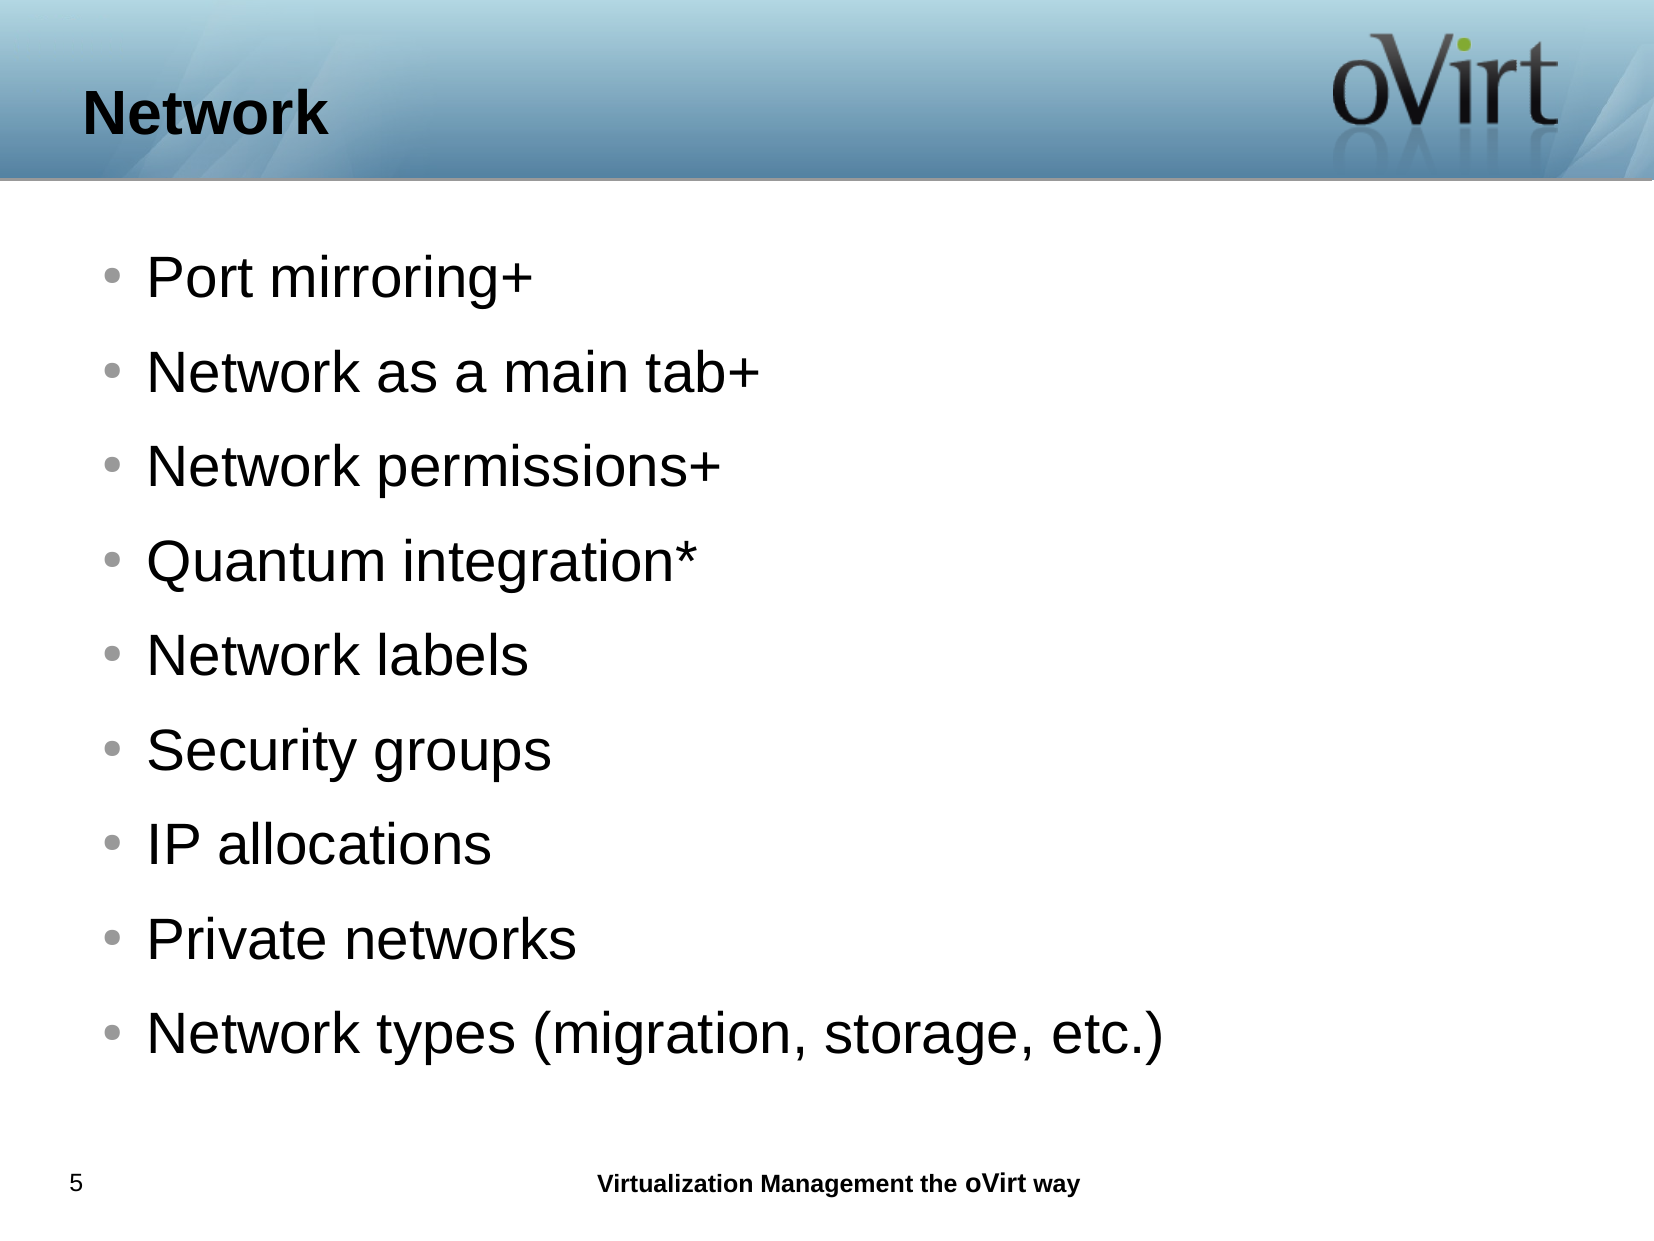

# Network
Port mirroring+
Network as a main tab+
Network permissions+
Quantum integration*
Network labels
Security groups
IP allocations
Private networks
Network types (migration, storage, etc.)